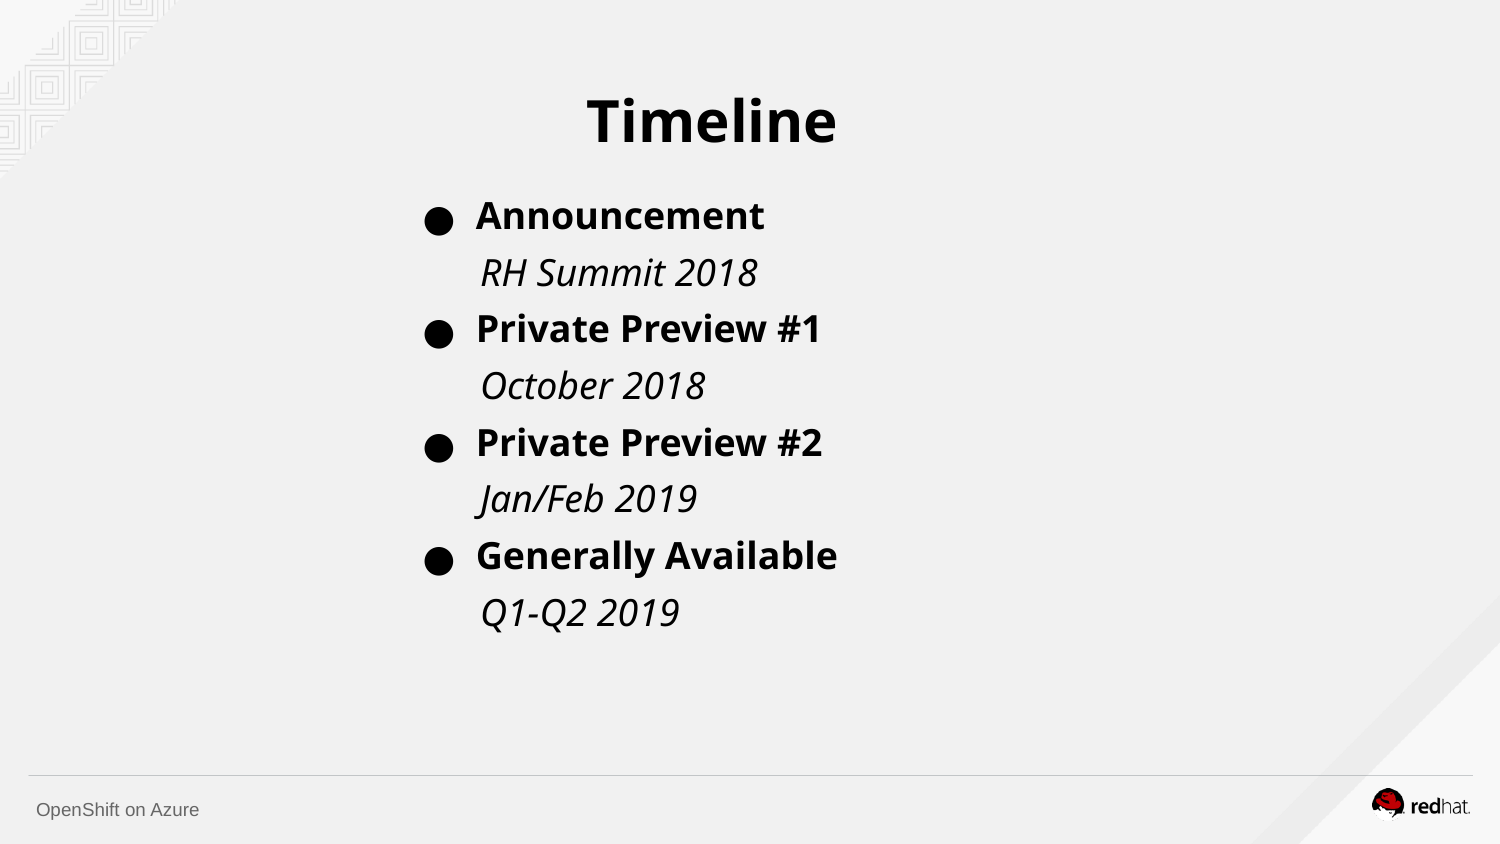

Timeline
Announcement
RH Summit 2018
Private Preview #1
October 2018
Private Preview #2
Jan/Feb 2019
Generally Available
Q1-Q2 2019